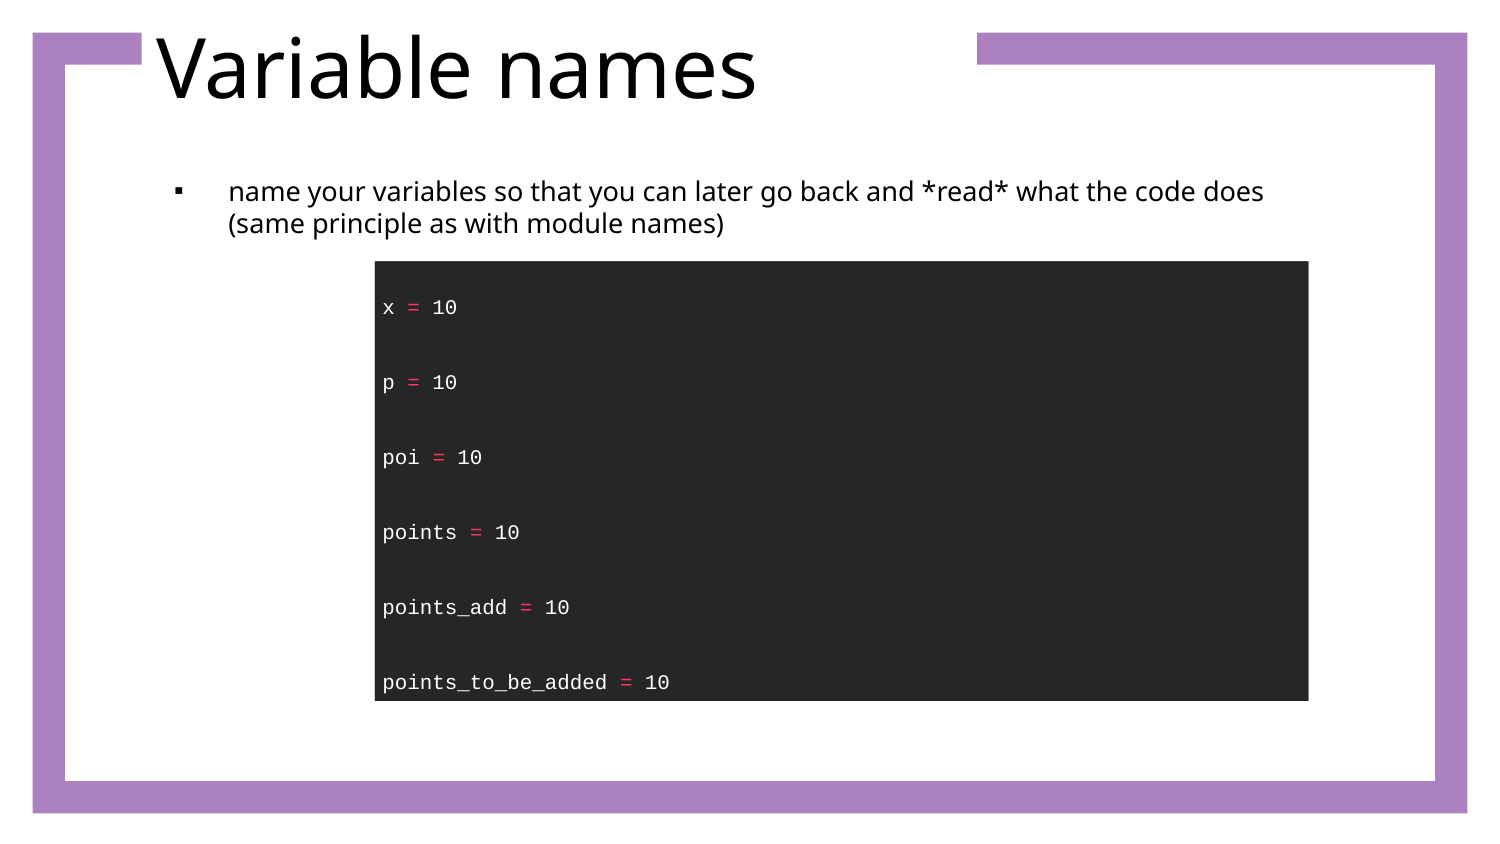

# Variable names
name your variables so that you can later go back and *read* what the code does
(same principle as with module names)
x = 10
p = 10
poi = 10
points = 10
points_add = 10
points_to_be_added = 10
x = 10
p = 10
poi = 10
points = 10
points_add = 10
points_to_be_added = 10